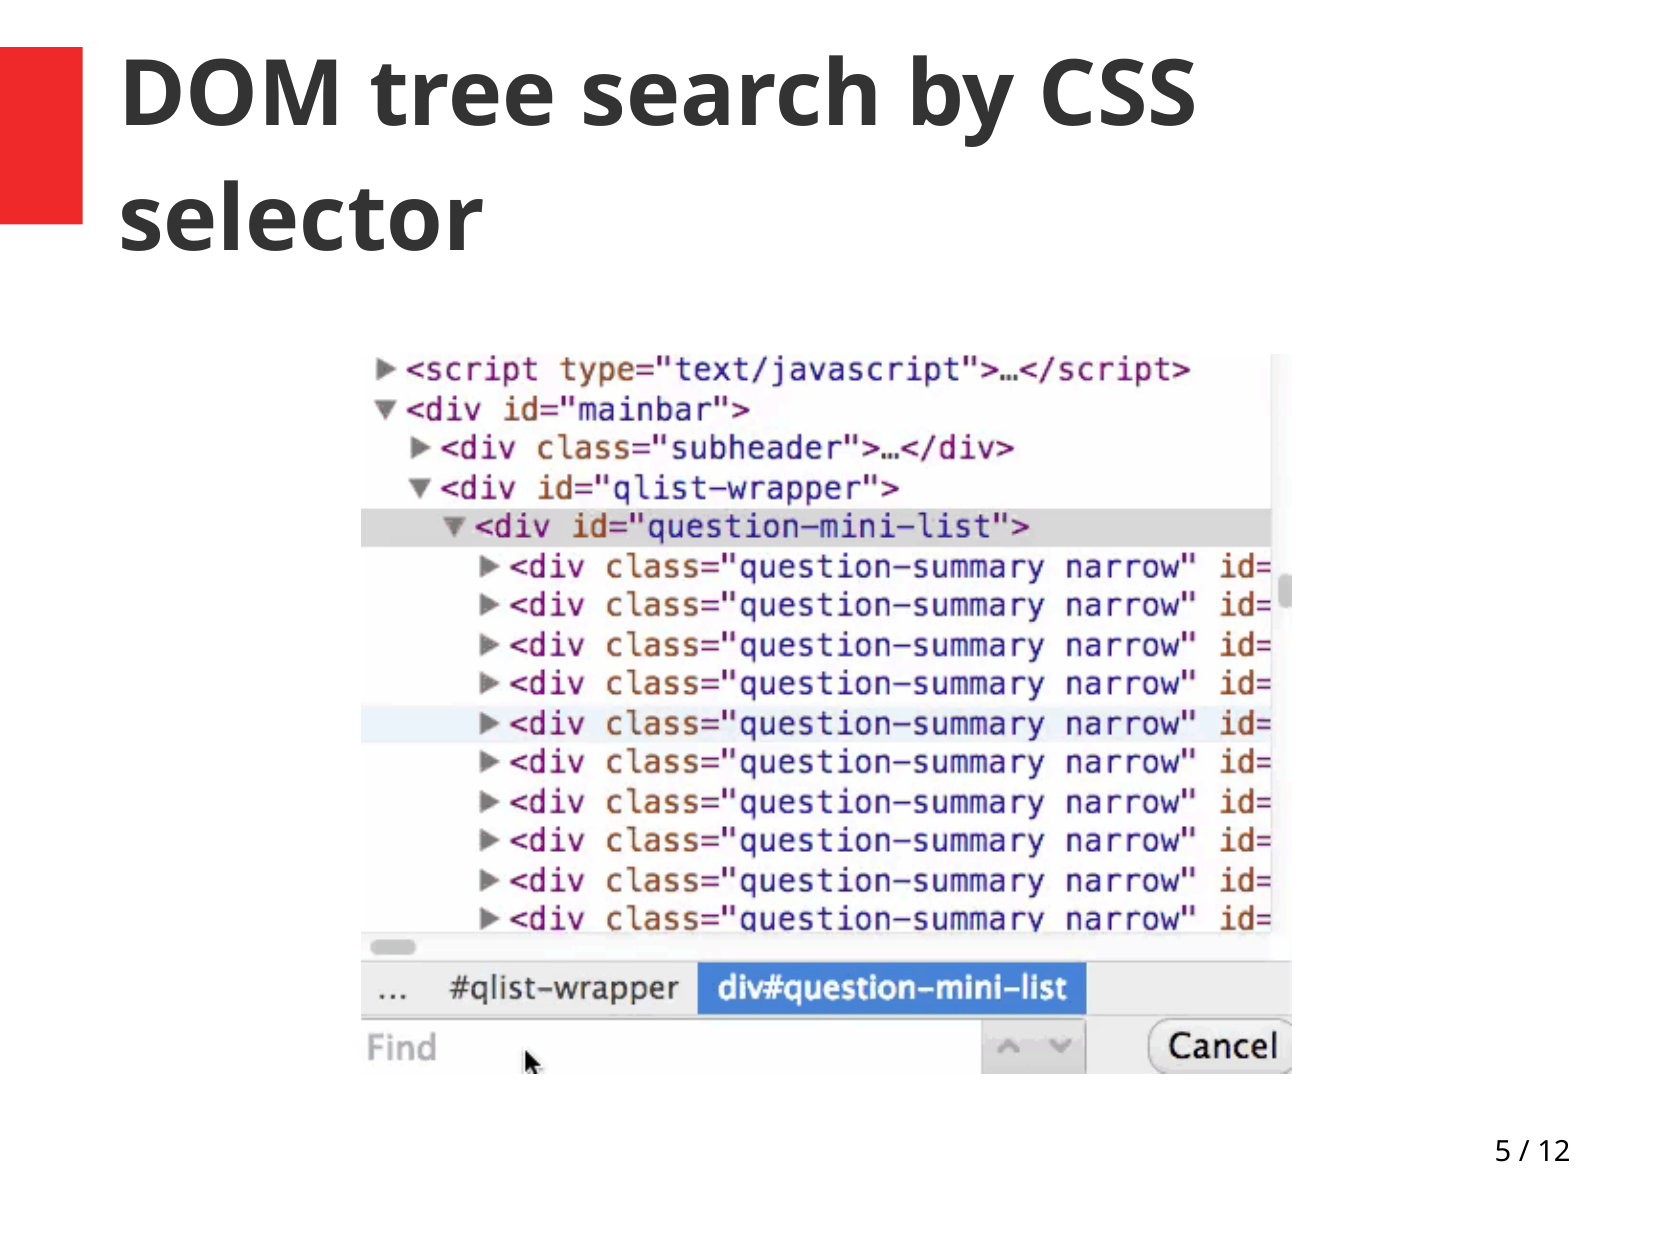

# DOM tree search by CSS selector
5